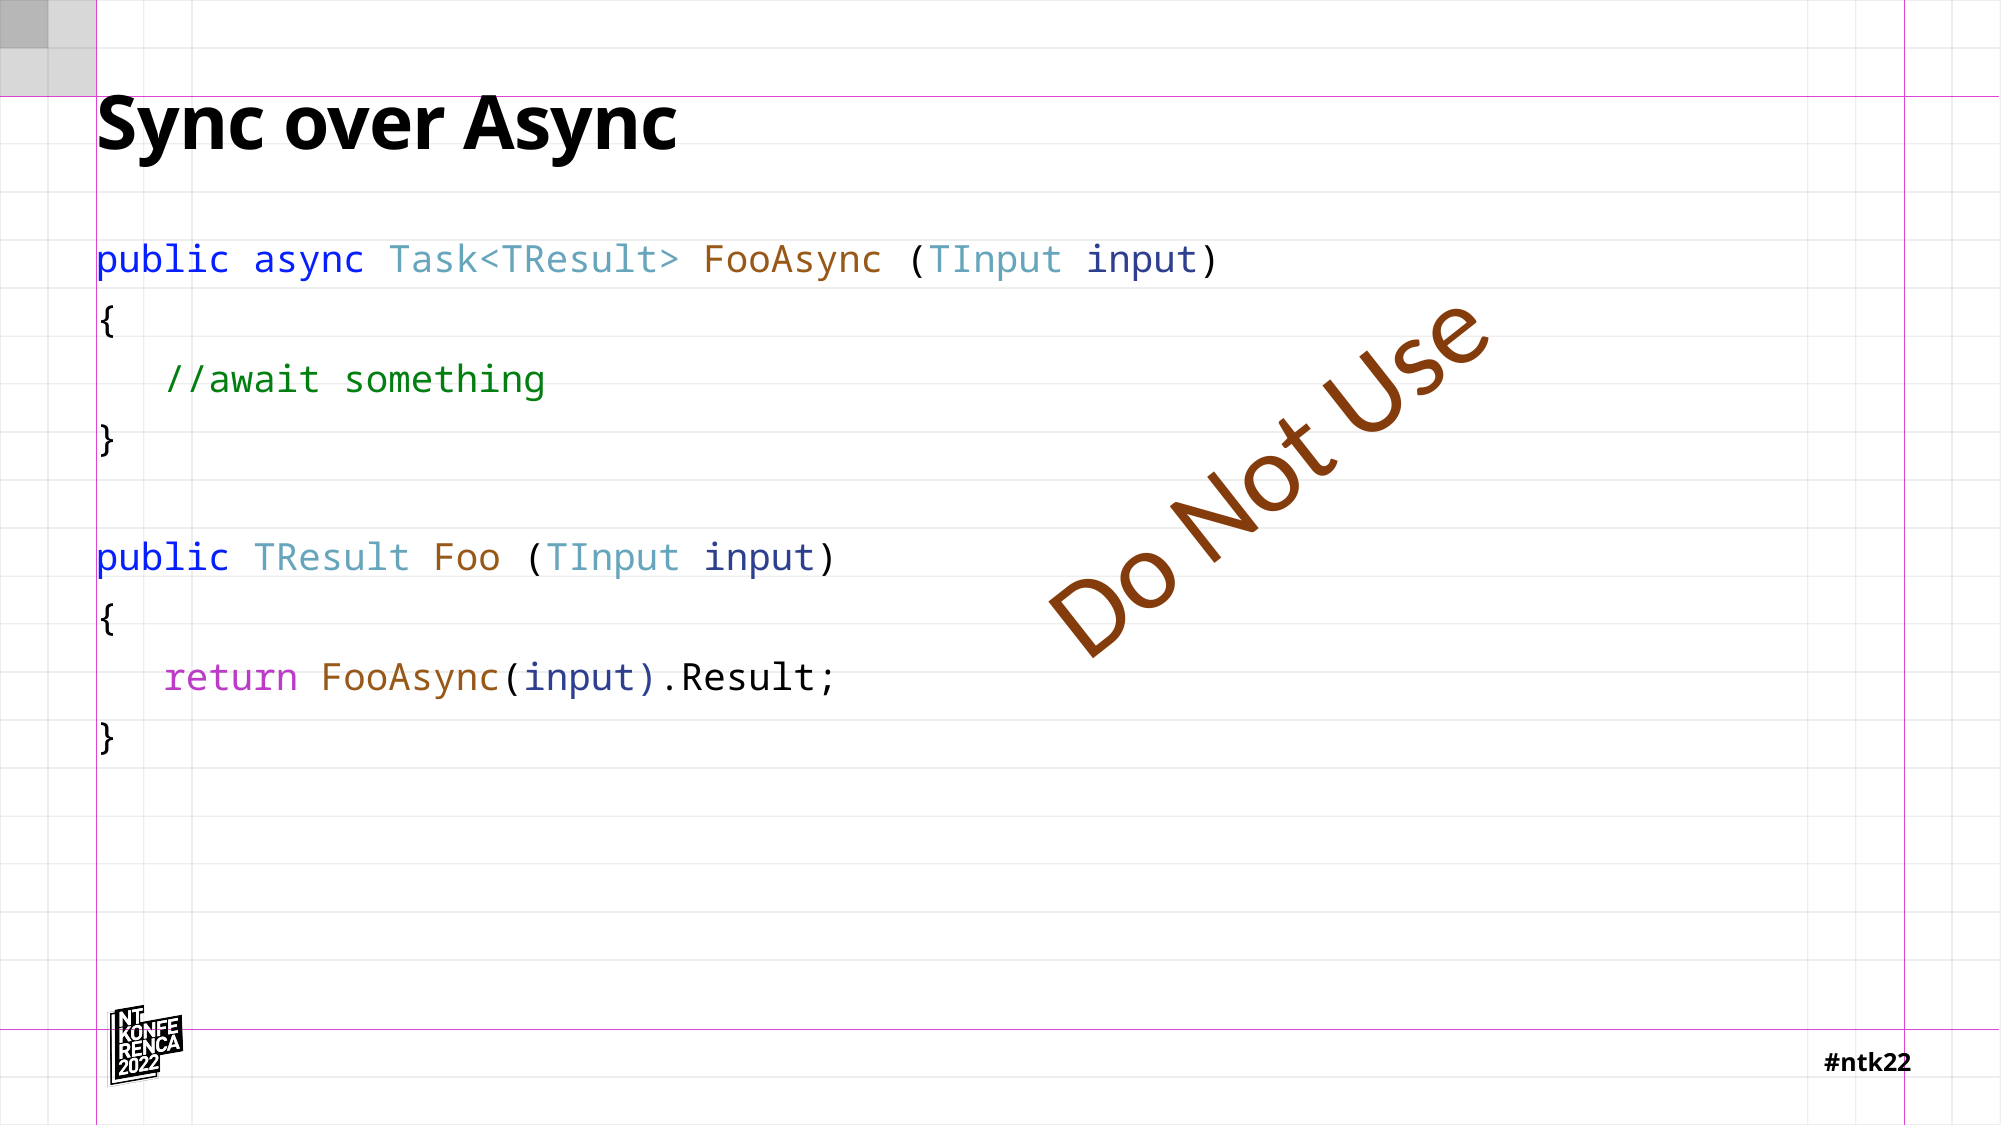

# Sync over Async
public async Task<TResult> FooAsync (TInput input)
{
 //await something
}
public TResult Foo (TInput input)
{
 return FooAsync(input).Result;
}
Do Not Use